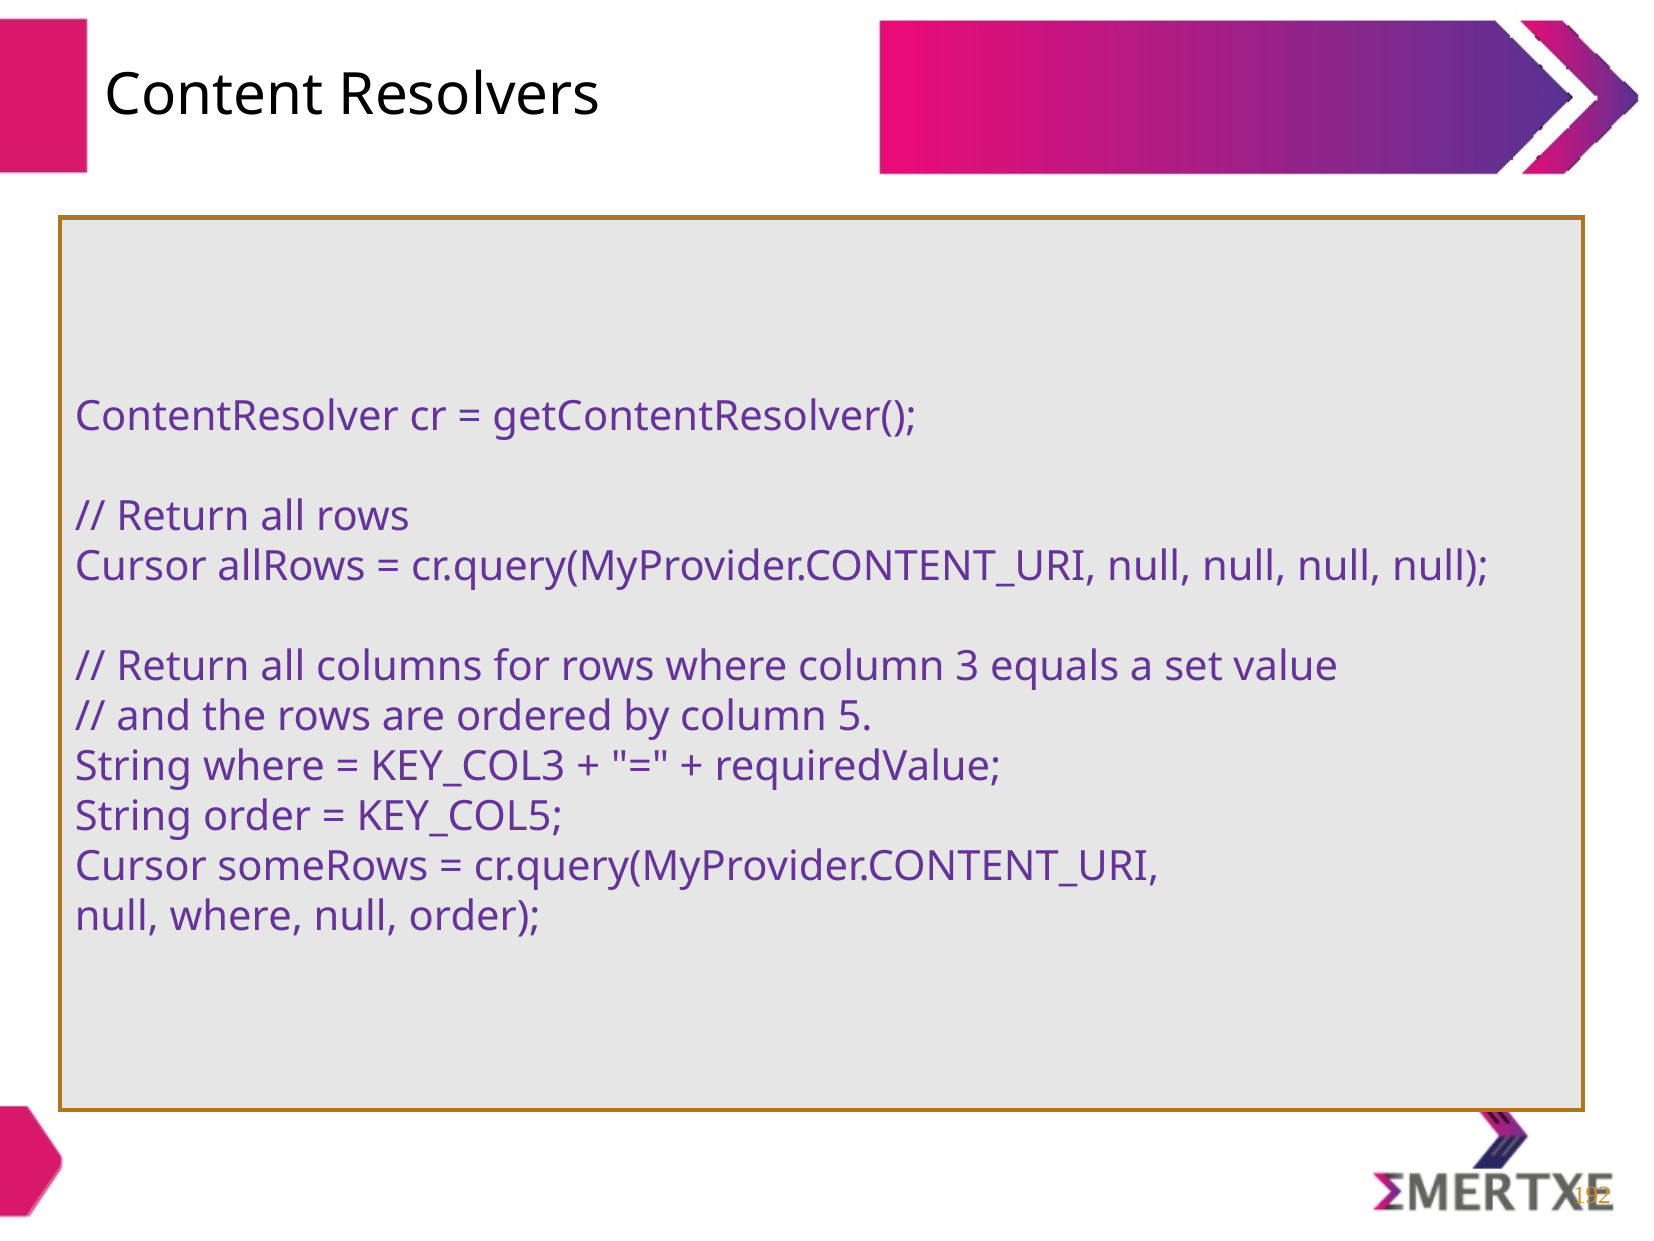

Content Resolvers
ContentResolver cr = getContentResolver();
// Return all rows
Cursor allRows = cr.query(MyProvider.CONTENT_URI, null, null, null, null);
// Return all columns for rows where column 3 equals a set value
// and the rows are ordered by column 5.
String where = KEY_COL3 + "=" + requiredValue;
String order = KEY_COL5;
Cursor someRows = cr.query(MyProvider.CONTENT_URI,
null, where, null, order);